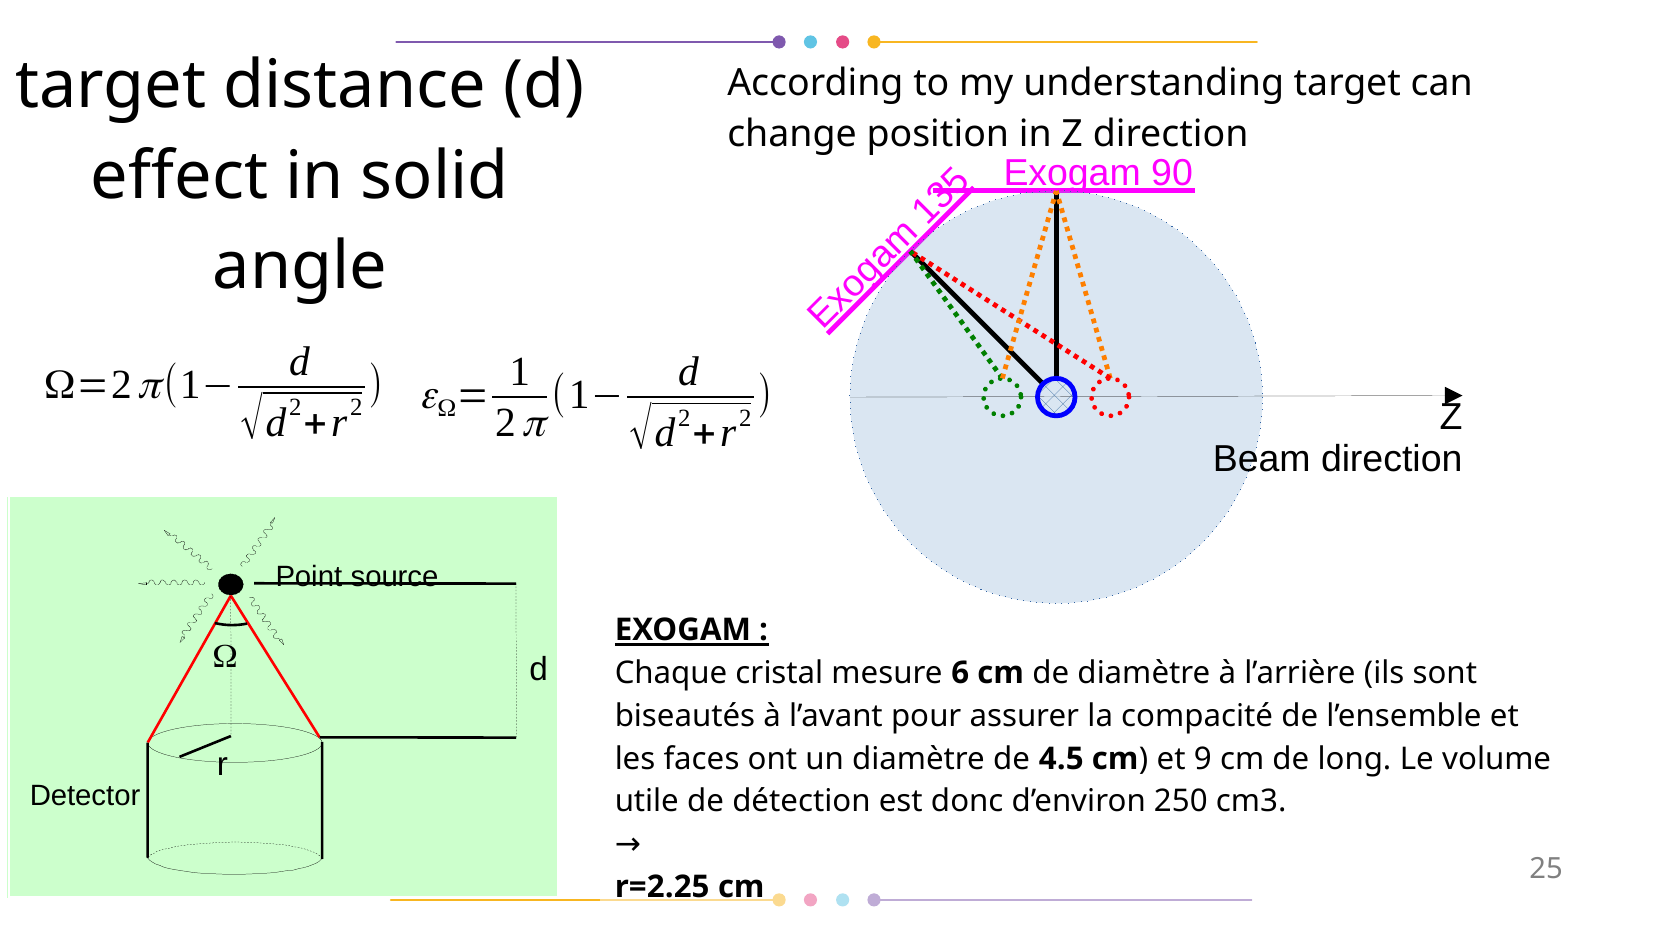

# target distance (d) effect in solid angle
According to my understanding target can change position in Z direction
Exogam 135
Exogam 90
Point source
Ω
d
r
Detector
EXOGAM :
Chaque cristal mesure 6 cm de diamètre à l’arrière (ils sont biseautés à l’avant pour assurer la compacité de l’ensemble et les faces ont un diamètre de 4.5 cm) et 9 cm de long. Le volume utile de détection est donc d’environ 250 cm3.
→
r=2.25 cm
25